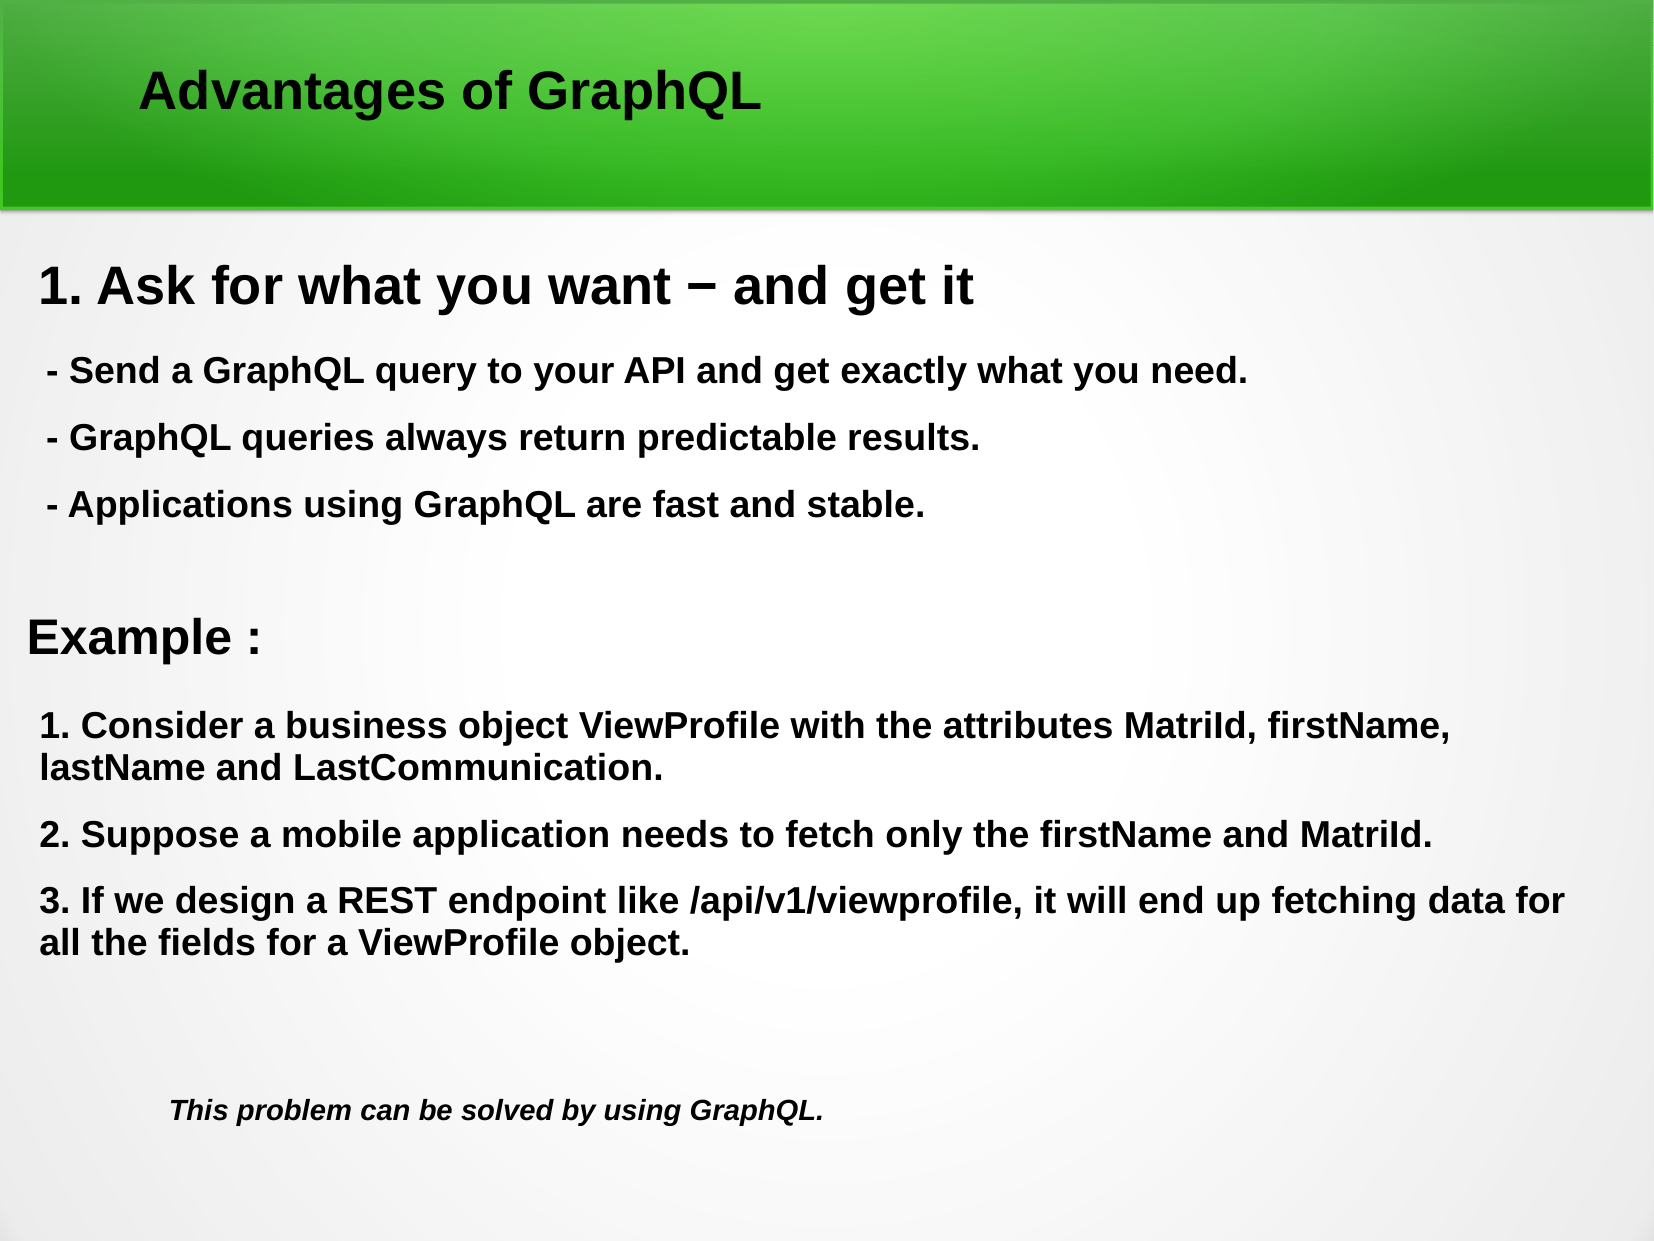

Advantages of GraphQL
1. Ask for what you want − and get it
- Send a GraphQL query to your API and get exactly what you need.
- GraphQL queries always return predictable results.
- Applications using GraphQL are fast and stable.
Example :
1. Consider a business object ViewProfile with the attributes MatriId, firstName, lastName and LastCommunication.
2. Suppose a mobile application needs to fetch only the firstName and MatriId.
3. If we design a REST endpoint like /api/v1/viewprofile, it will end up fetching data for all the fields for a ViewProfile object.
This problem can be solved by using GraphQL.